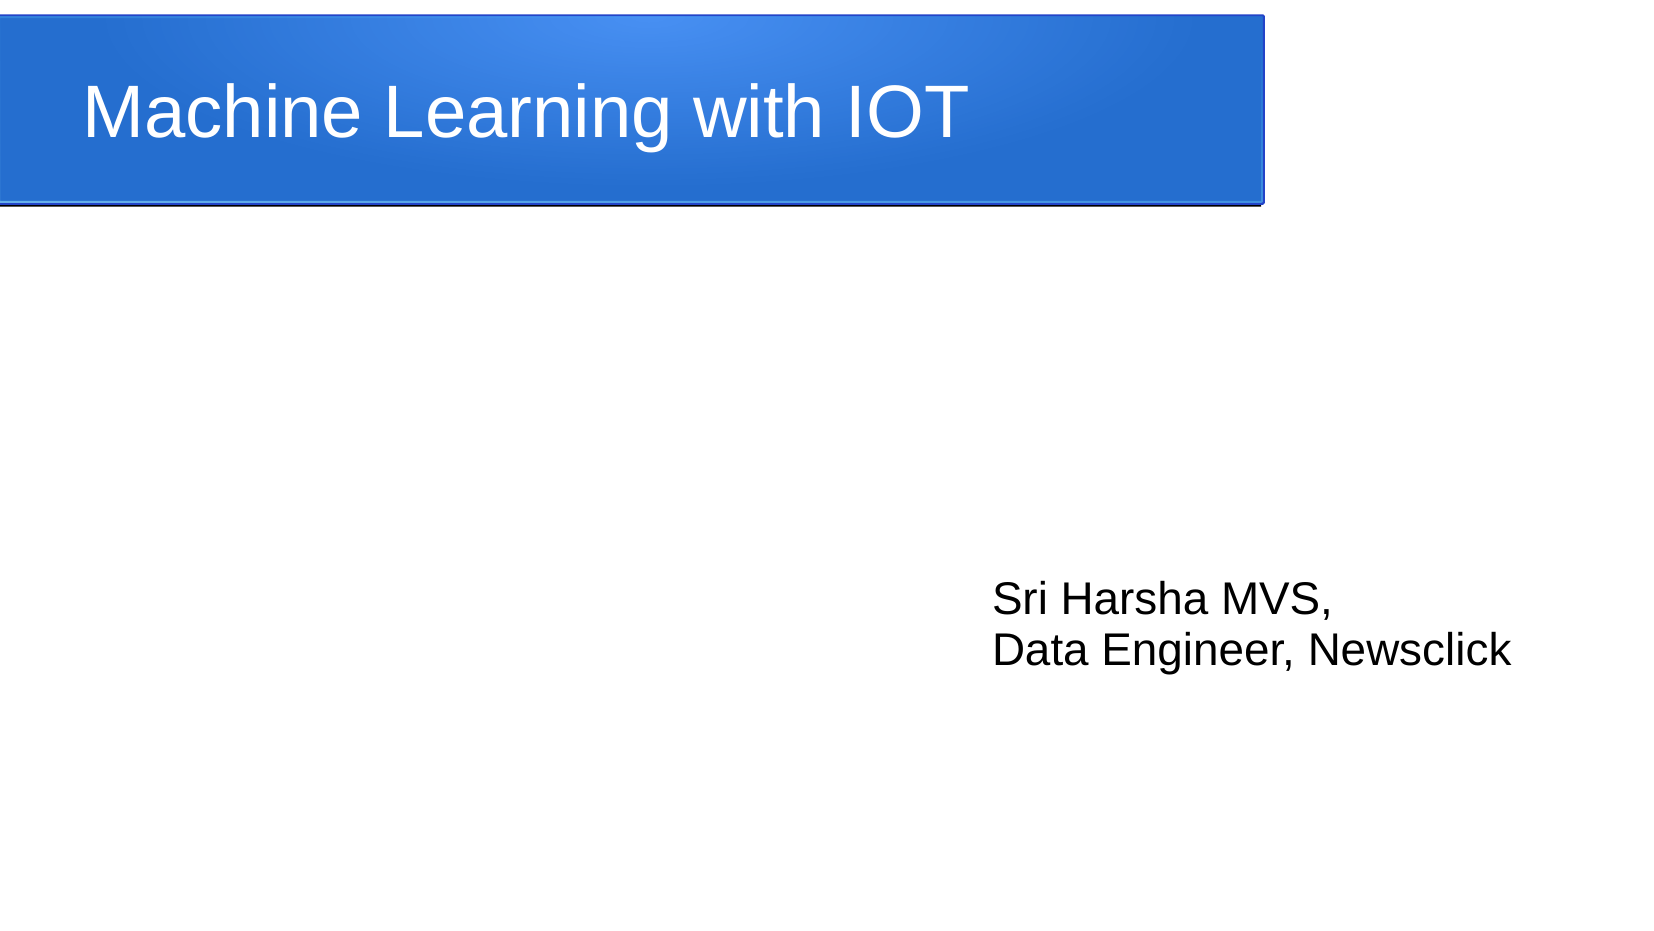

# Machine Learning with IOT
Sri Harsha MVS,
Data Engineer, Newsclick